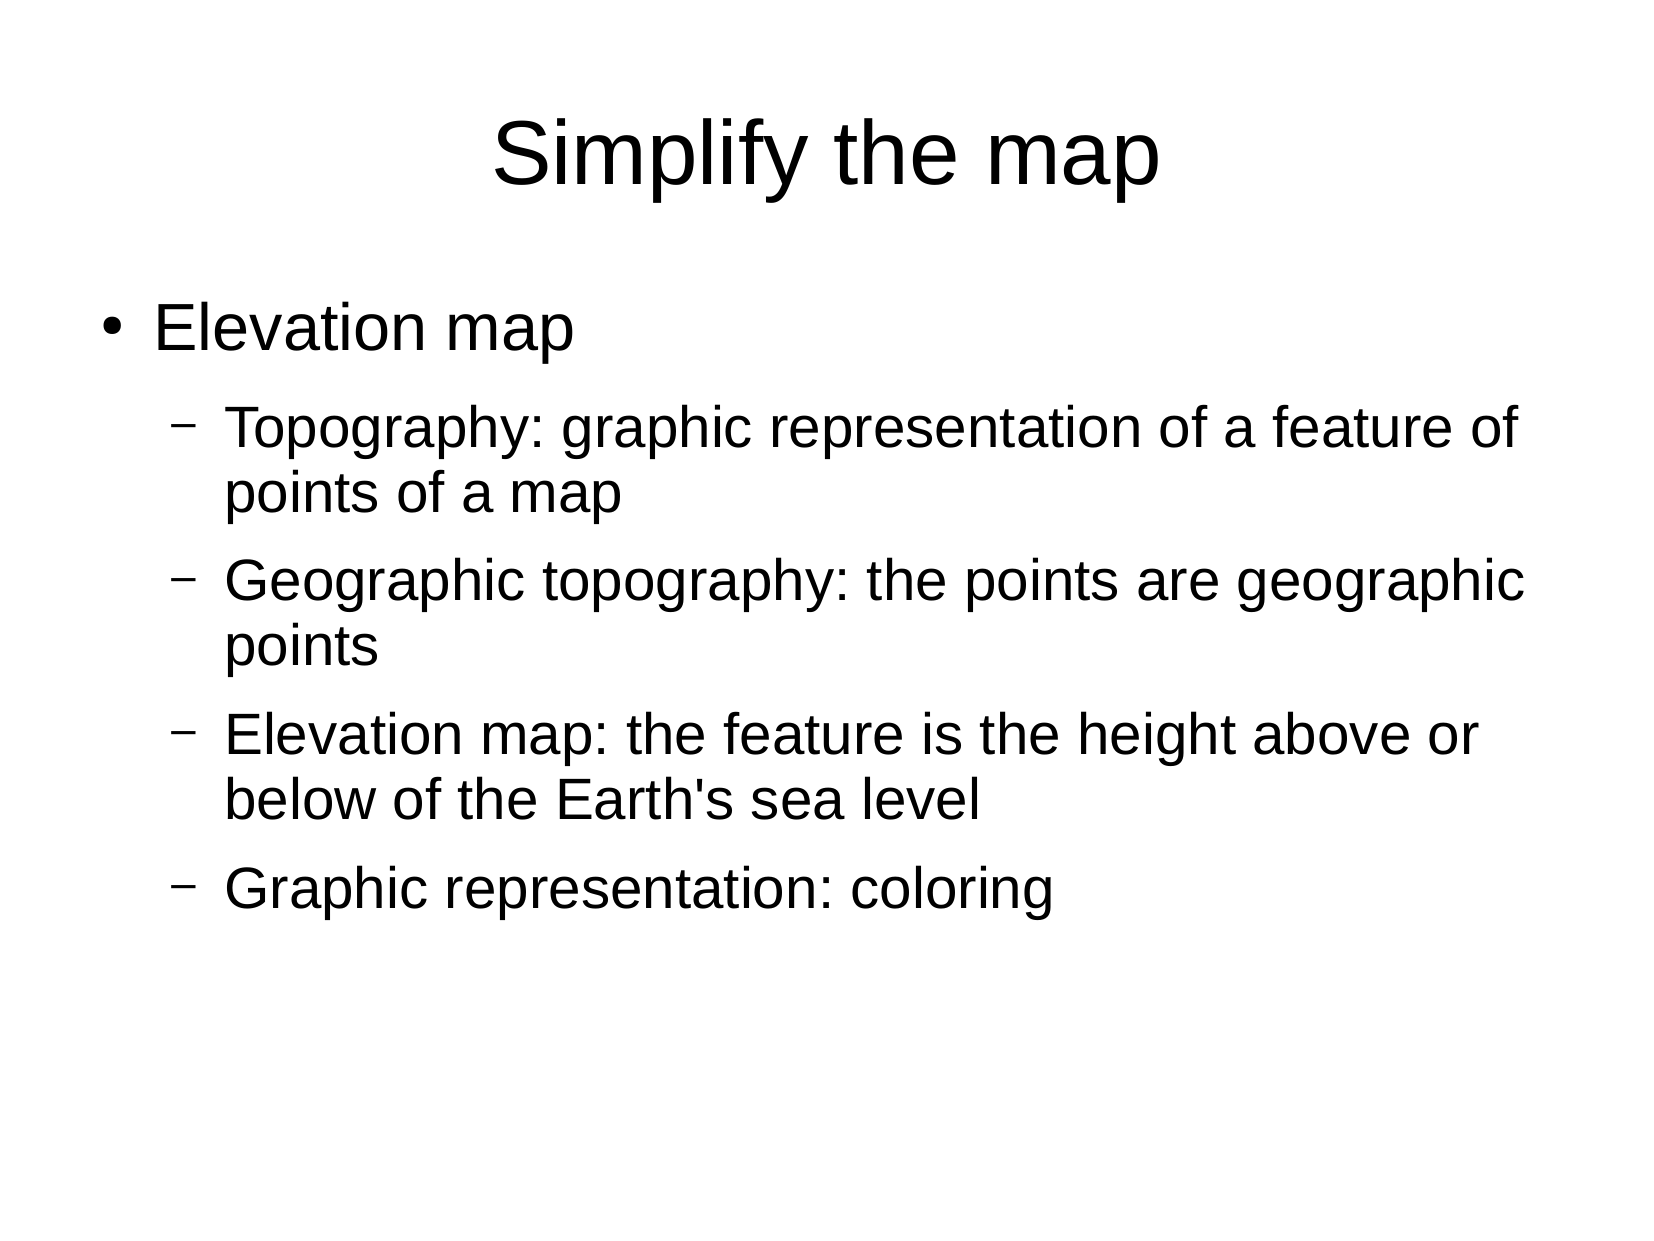

# Simplify the map
Elevation map
Topography: graphic representation of a feature of points of a map
Geographic topography: the points are geographic points
Elevation map: the feature is the height above or below of the Earth's sea level
Graphic representation: coloring